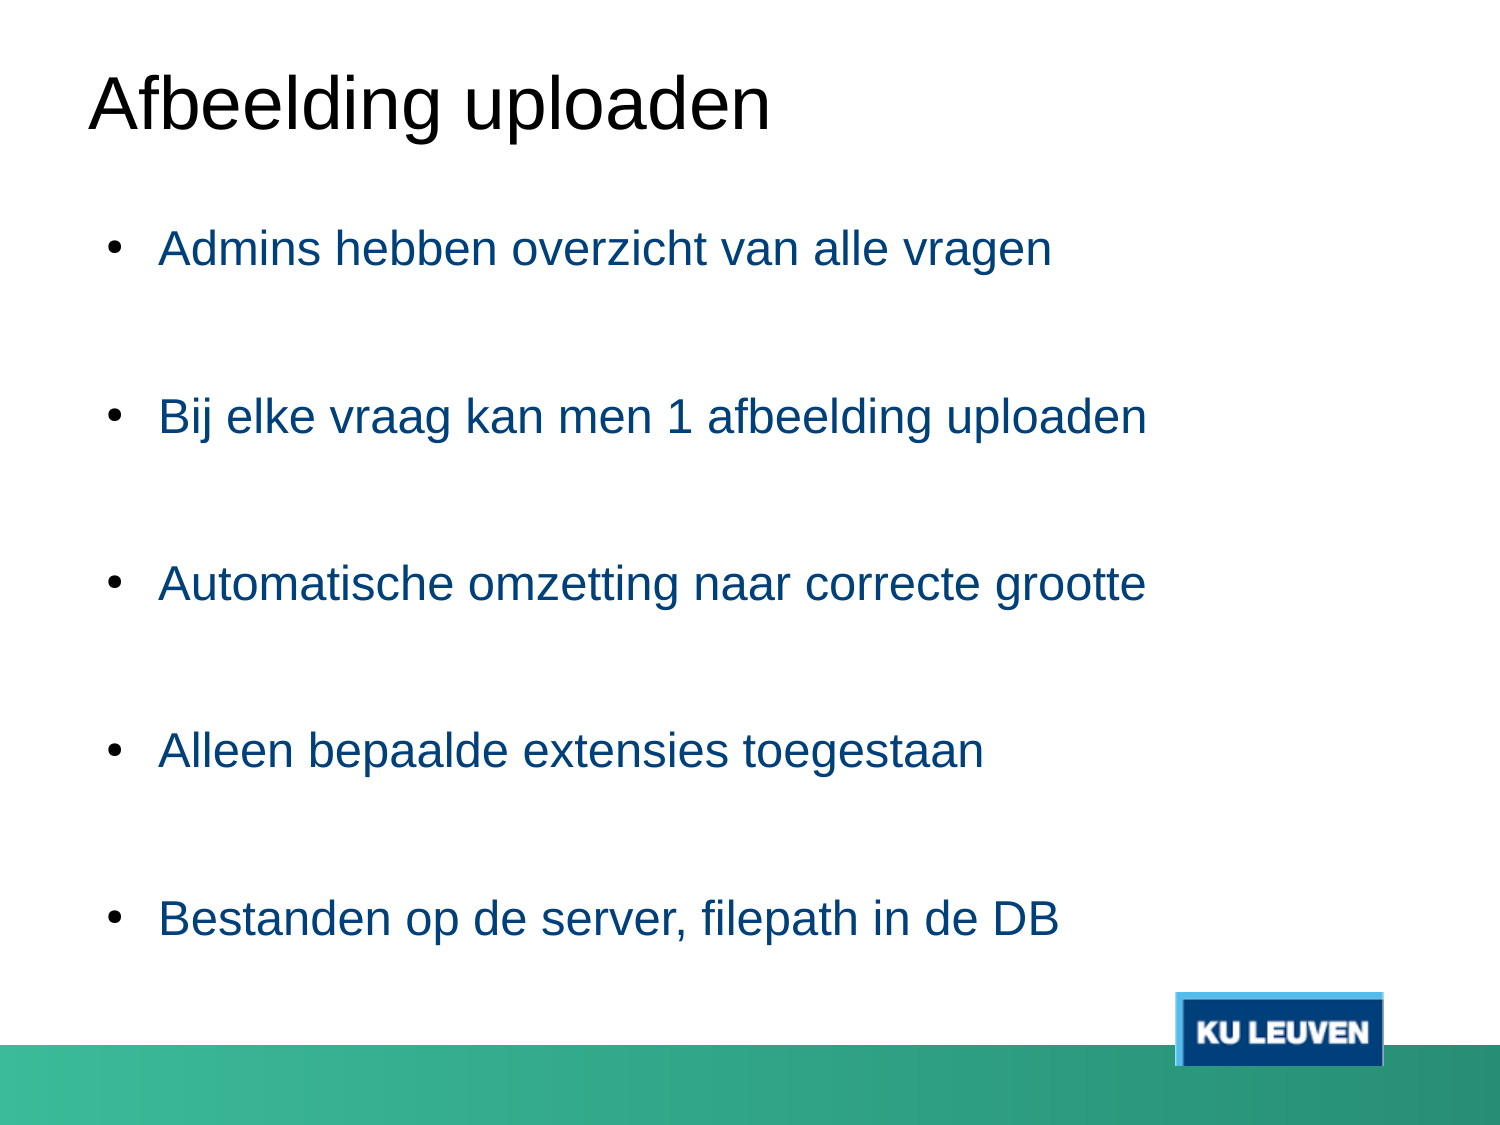

# Afbeelding uploaden
Admins hebben overzicht van alle vragen
Bij elke vraag kan men 1 afbeelding uploaden
Automatische omzetting naar correcte grootte
Alleen bepaalde extensies toegestaan
Bestanden op de server, filepath in de DB